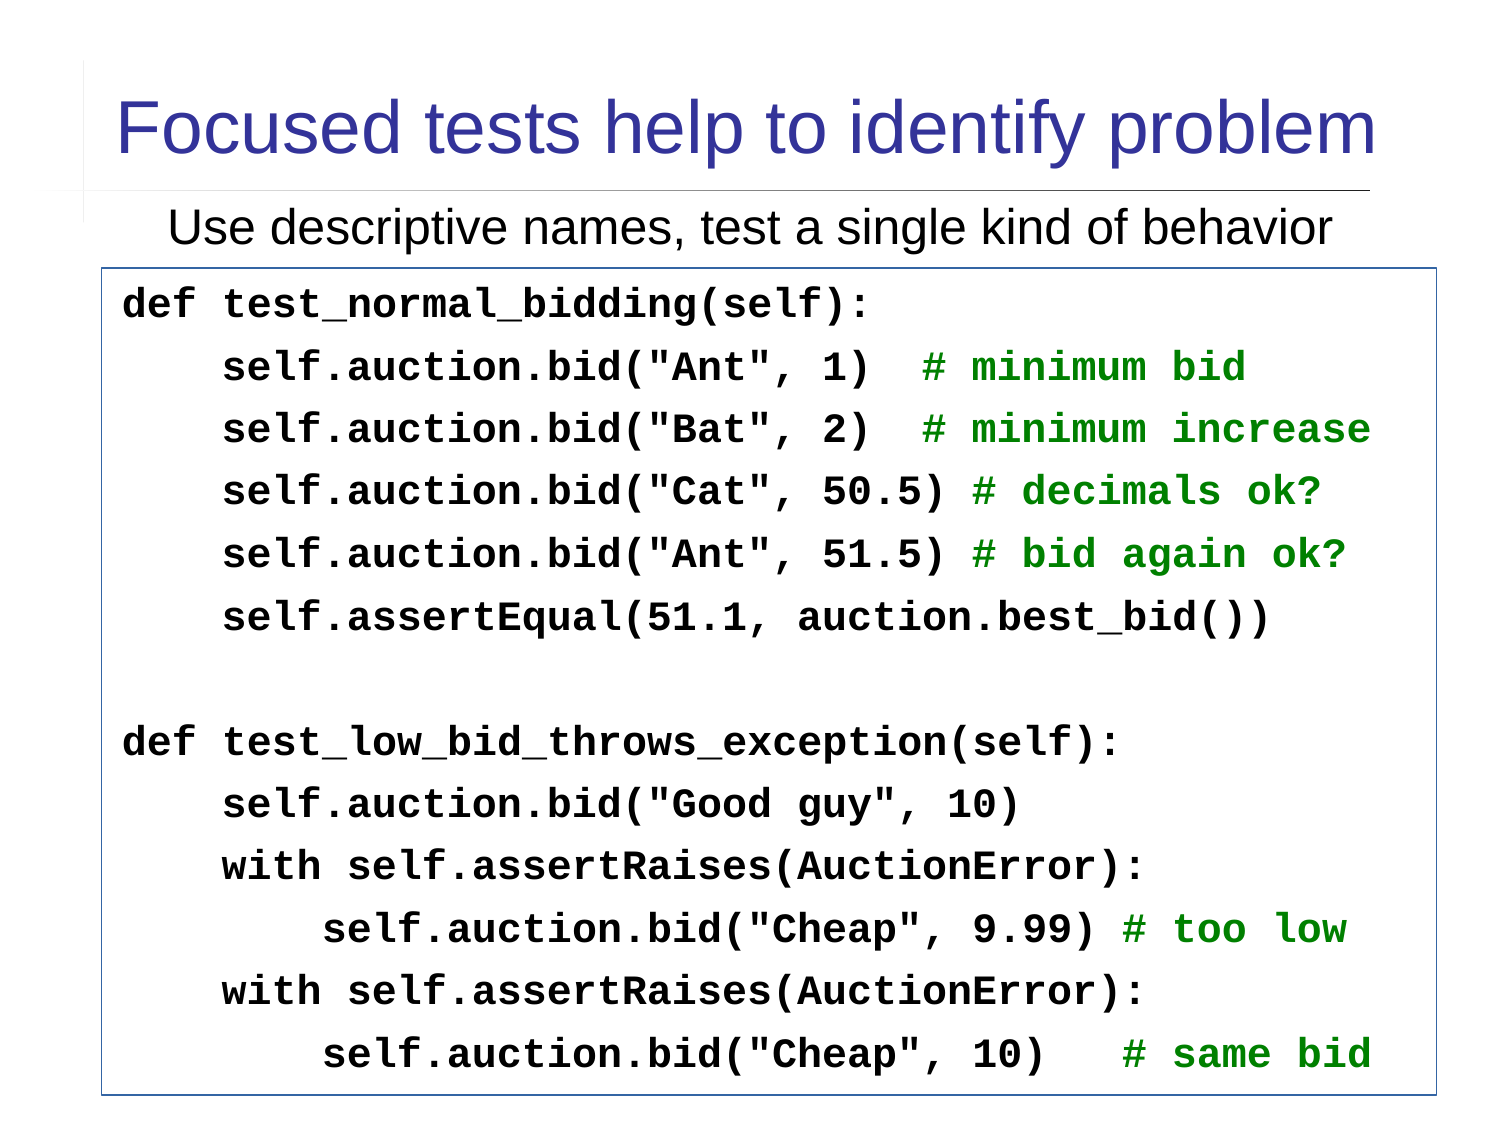

# Focused tests help to identify problem
Use descriptive names, test a single kind of behavior
def test_normal_bidding(self):
 self.auction.bid("Ant", 1) # minimum bid
 self.auction.bid("Bat", 2) # minimum increase
 self.auction.bid("Cat", 50.5) # decimals ok?
 self.auction.bid("Ant", 51.5) # bid again ok?
 self.assertEqual(51.1, auction.best_bid())
def test_low_bid_throws_exception(self):
 self.auction.bid("Good guy", 10)
 with self.assertRaises(AuctionError):
 self.auction.bid("Cheap", 9.99) # too low
 with self.assertRaises(AuctionError):
 self.auction.bid("Cheap", 10) # same bid
with self.assertRaises(AuctionError):
 auction.stop() # wrong location. Why?
 auction.bid("Dog",1000)